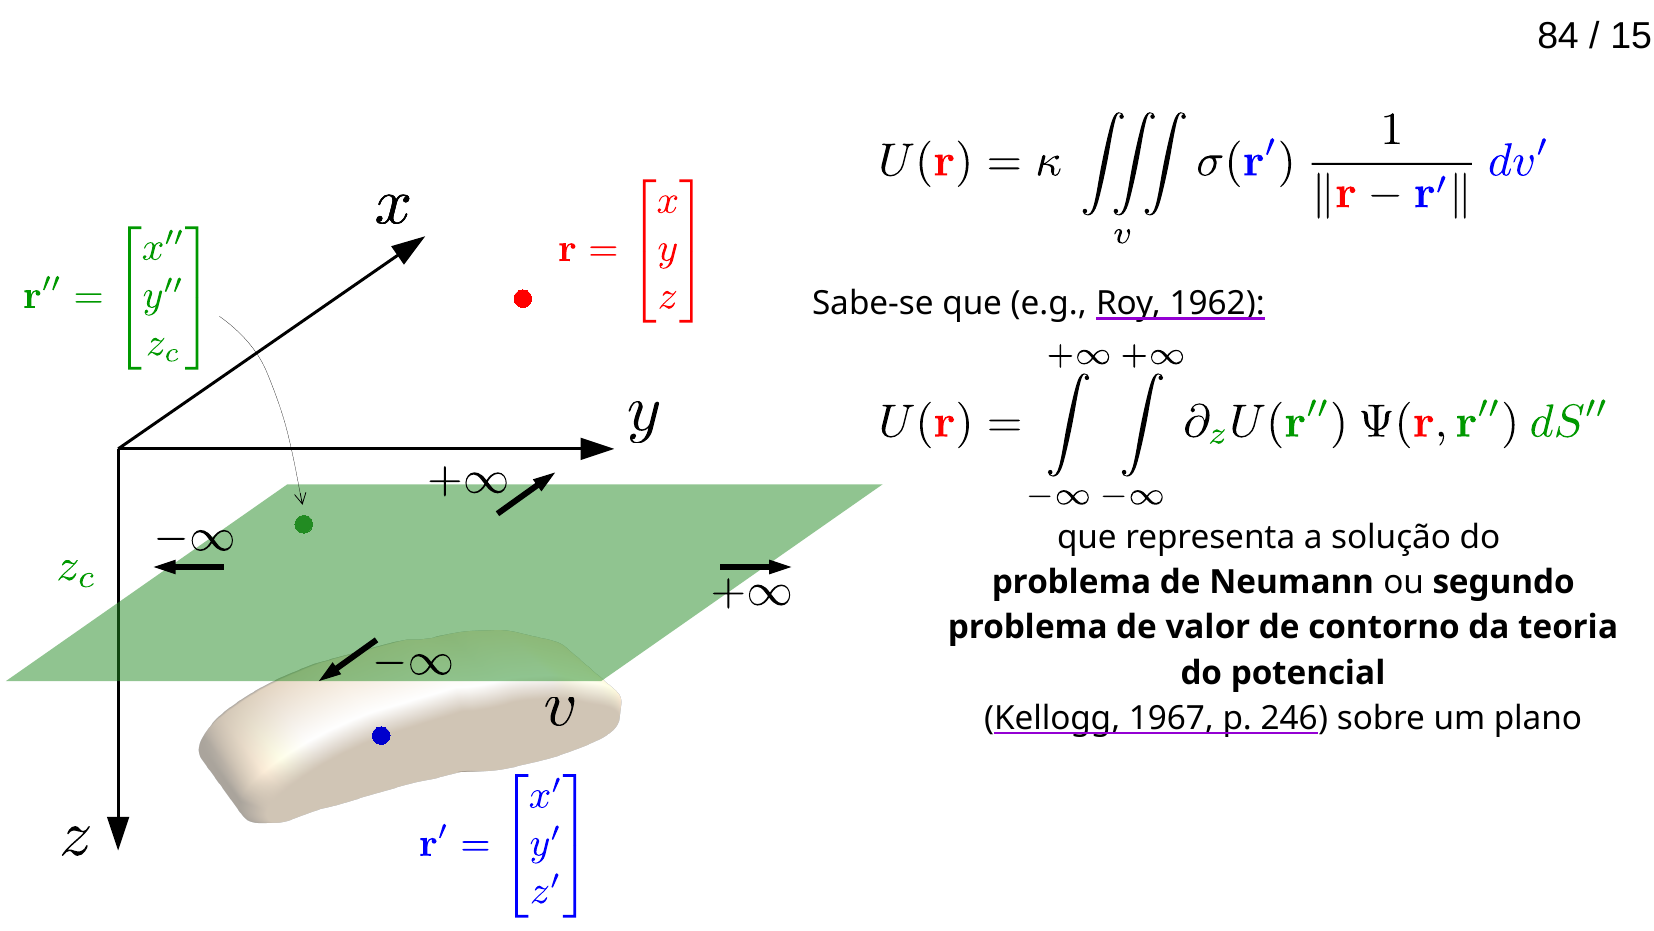

Sabe-se que (e.g., Roy, 1962):
que representa a solução do
problema de Neumann ou segundo problema de valor de contorno da teoria do potencial
(Kellogg, 1967, p. 246) sobre um plano